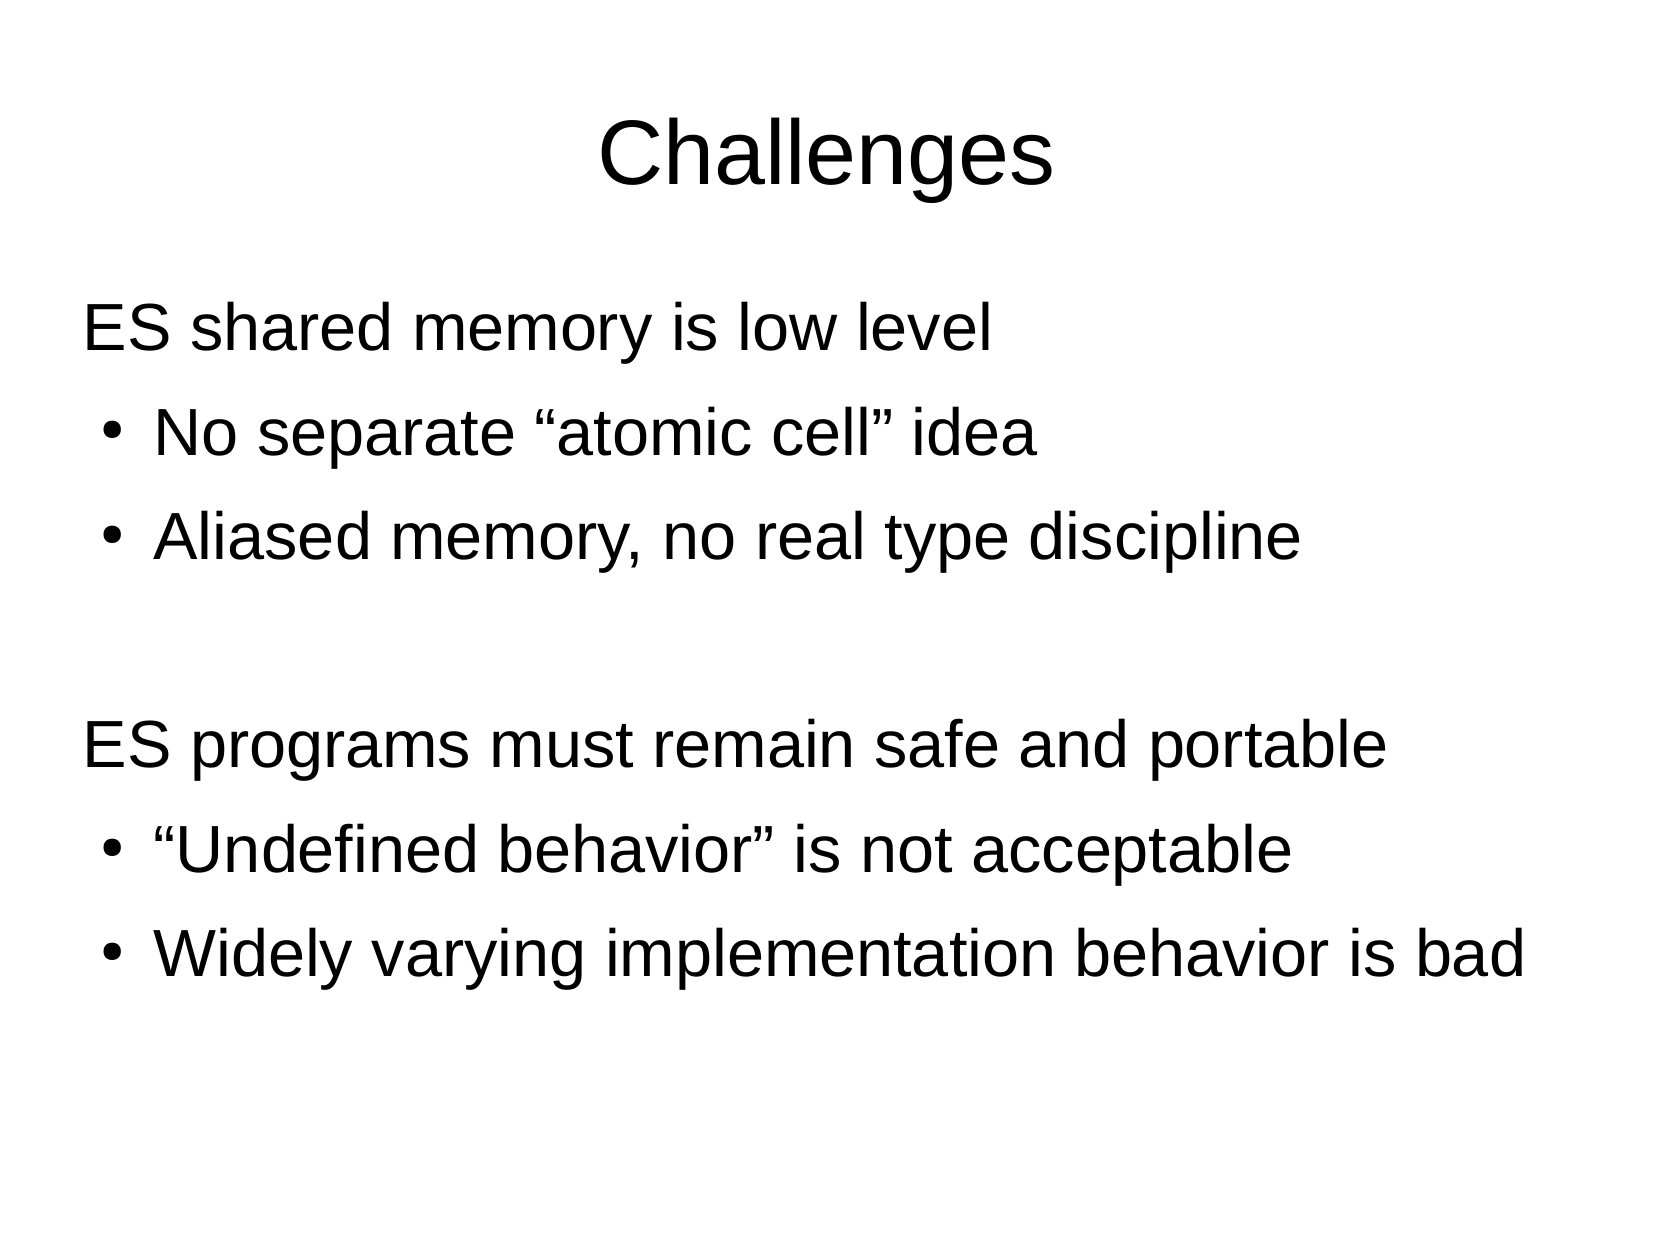

# Challenges
ES shared memory is low level
No separate “atomic cell” idea
Aliased memory, no real type discipline
ES programs must remain safe and portable
“Undefined behavior” is not acceptable
Widely varying implementation behavior is bad